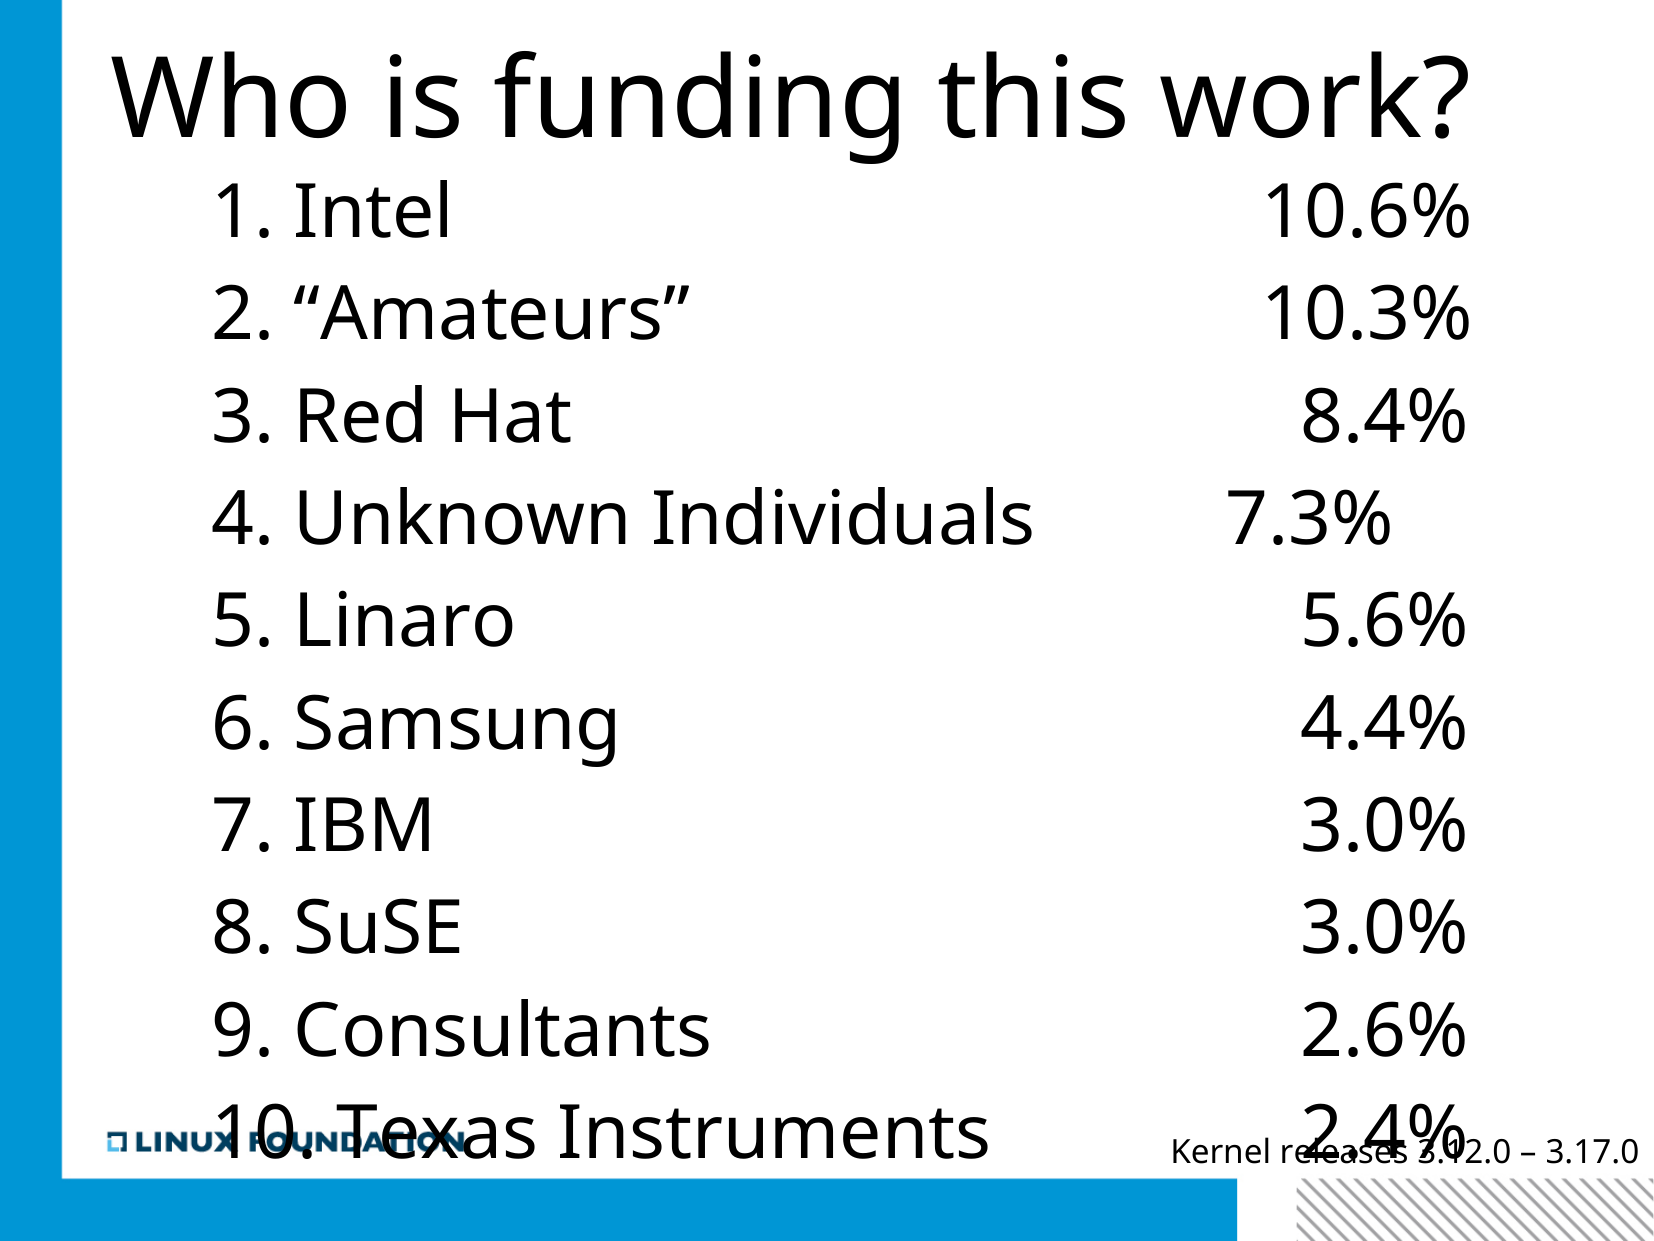

Who is funding this work?
1. Intel											10.6%
2. “Amateurs”								10.3%
3. Red Hat										 8.4%
4. Unknown Individuals			 7.3%
5. Linaro										 5.6%
6. Samsung									 4.4%
7. IBM												 3.0%
8. SuSE											 3.0%
9. Consultants								 2.6%
10. Texas Instruments				 2.4%
Kernel releases 3.12.0 – 3.17.0